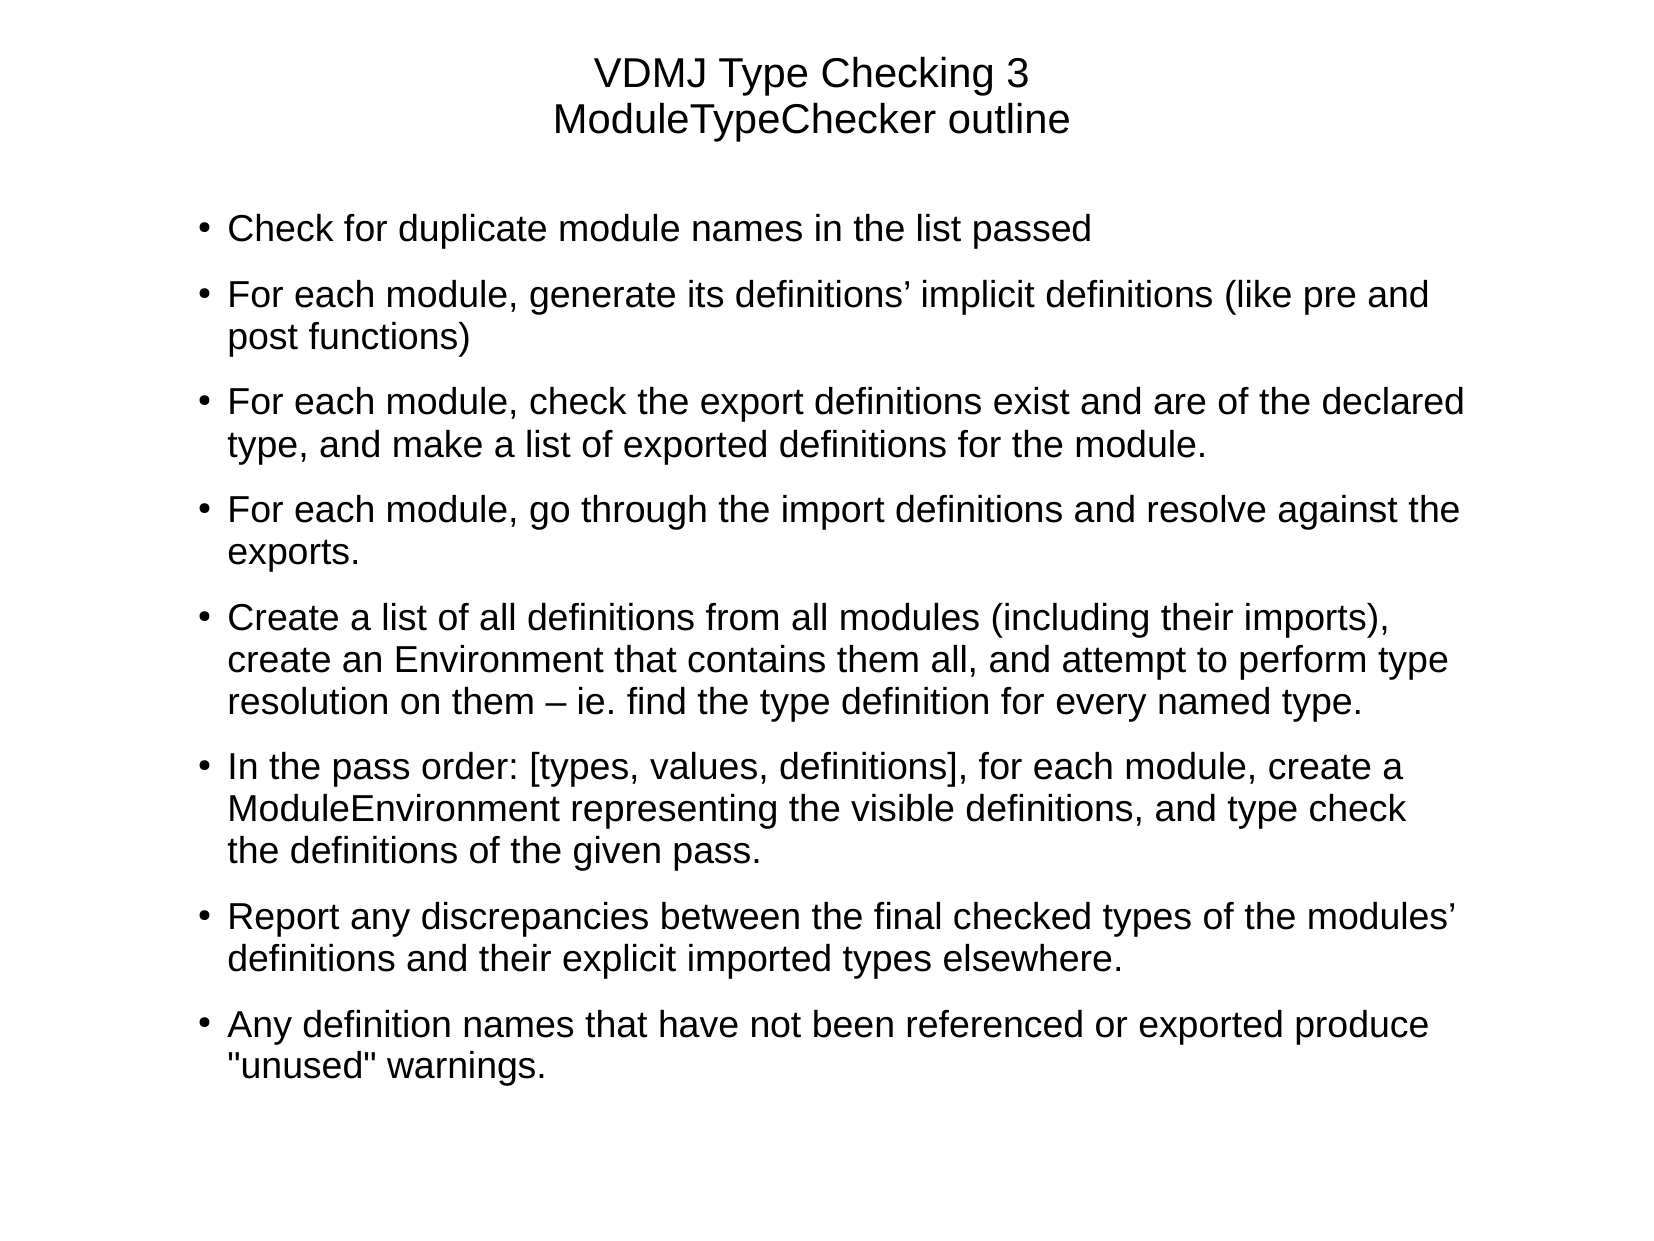

VDMJ Type Checking 3
ModuleTypeChecker outline
Check for duplicate module names in the list passed
For each module, generate its definitions’ implicit definitions (like pre and post functions)
For each module, check the export definitions exist and are of the declared type, and make a list of exported definitions for the module.
For each module, go through the import definitions and resolve against the exports.
Create a list of all definitions from all modules (including their imports), create an Environment that contains them all, and attempt to perform type resolution on them – ie. find the type definition for every named type.
In the pass order: [types, values, definitions], for each module, create a ModuleEnvironment representing the visible definitions, and type check the definitions of the given pass.
Report any discrepancies between the final checked types of the modules’ definitions and their explicit imported types elsewhere.
Any definition names that have not been referenced or exported produce "unused" warnings.